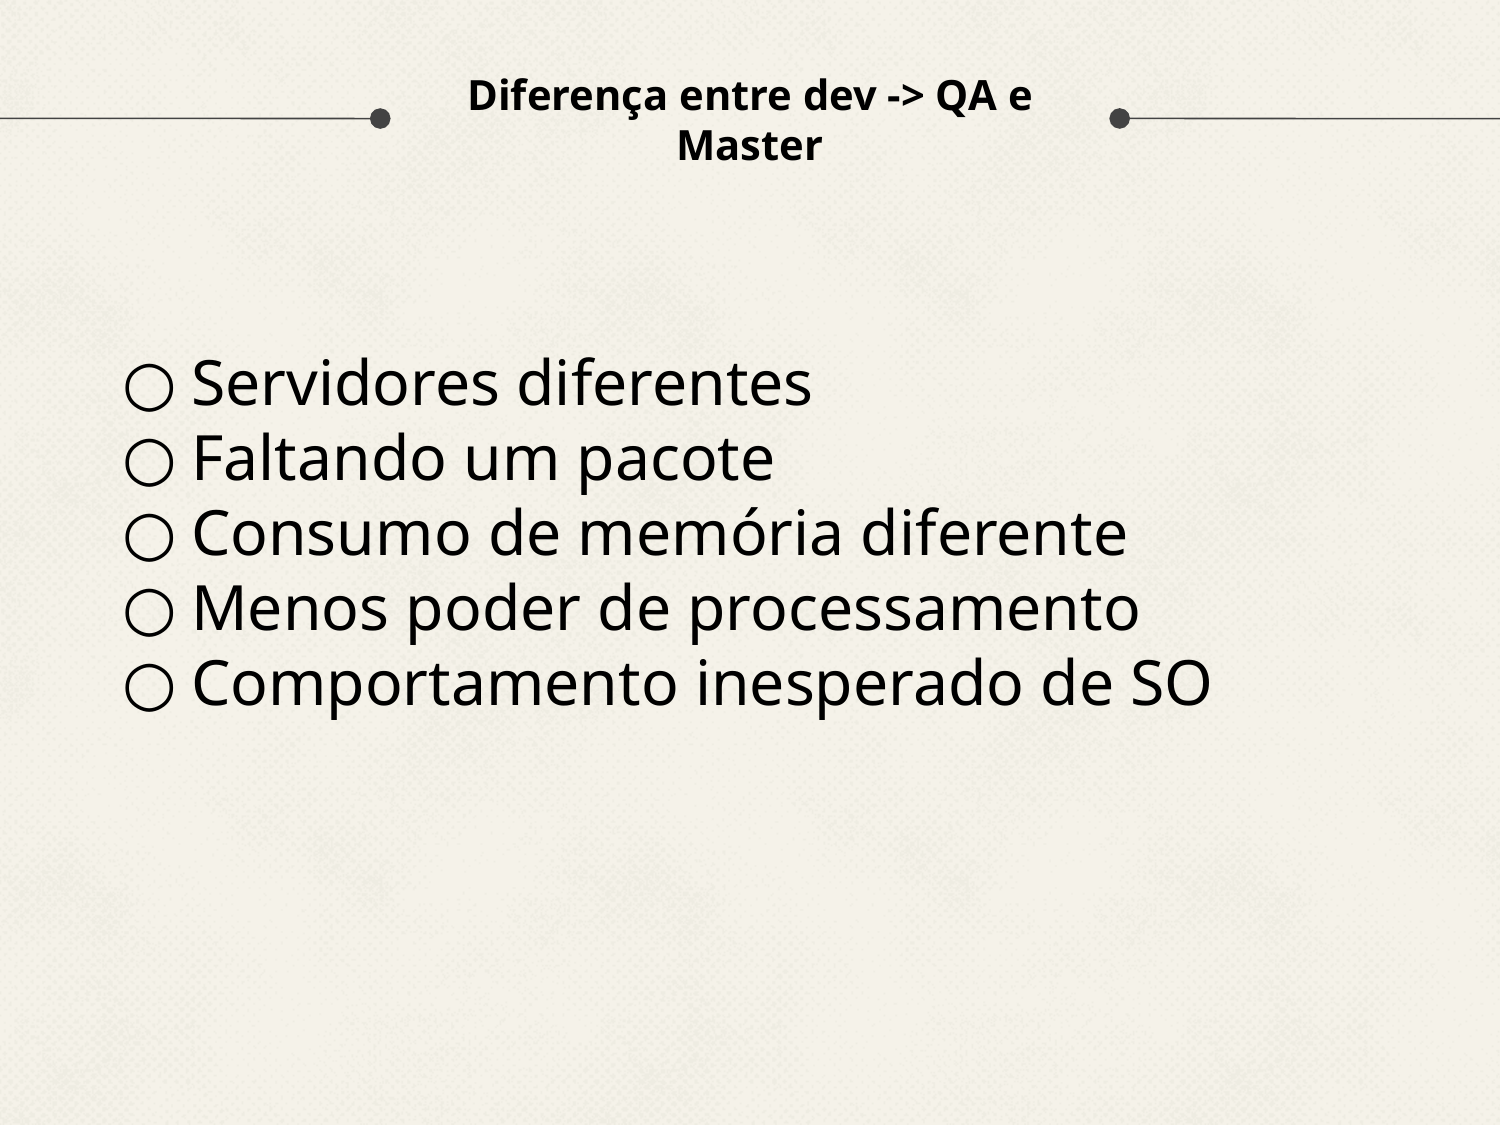

# Diferença entre dev -> QA e Master
Servidores diferentes
Faltando um pacote
Consumo de memória diferente
Menos poder de processamento
Comportamento inesperado de SO